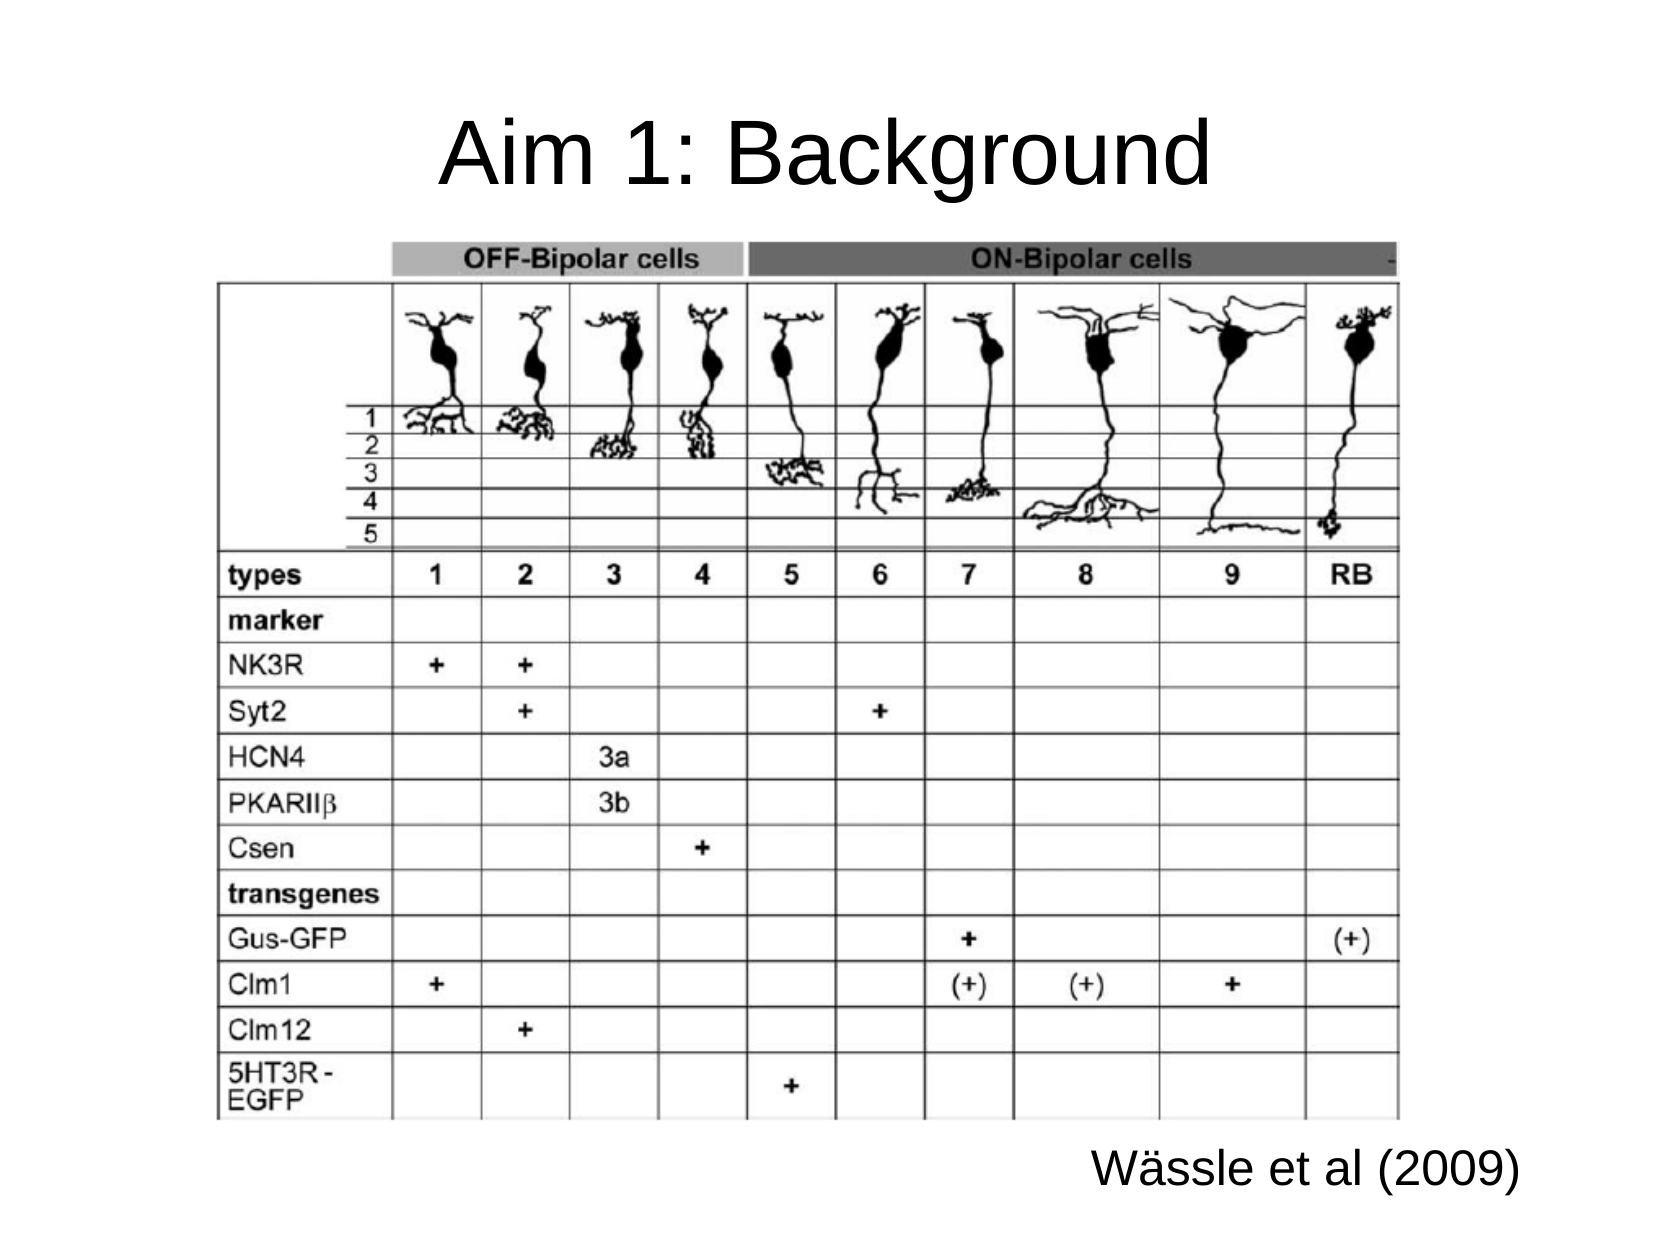

# Aim 1: Background
Wässle et al (2009)